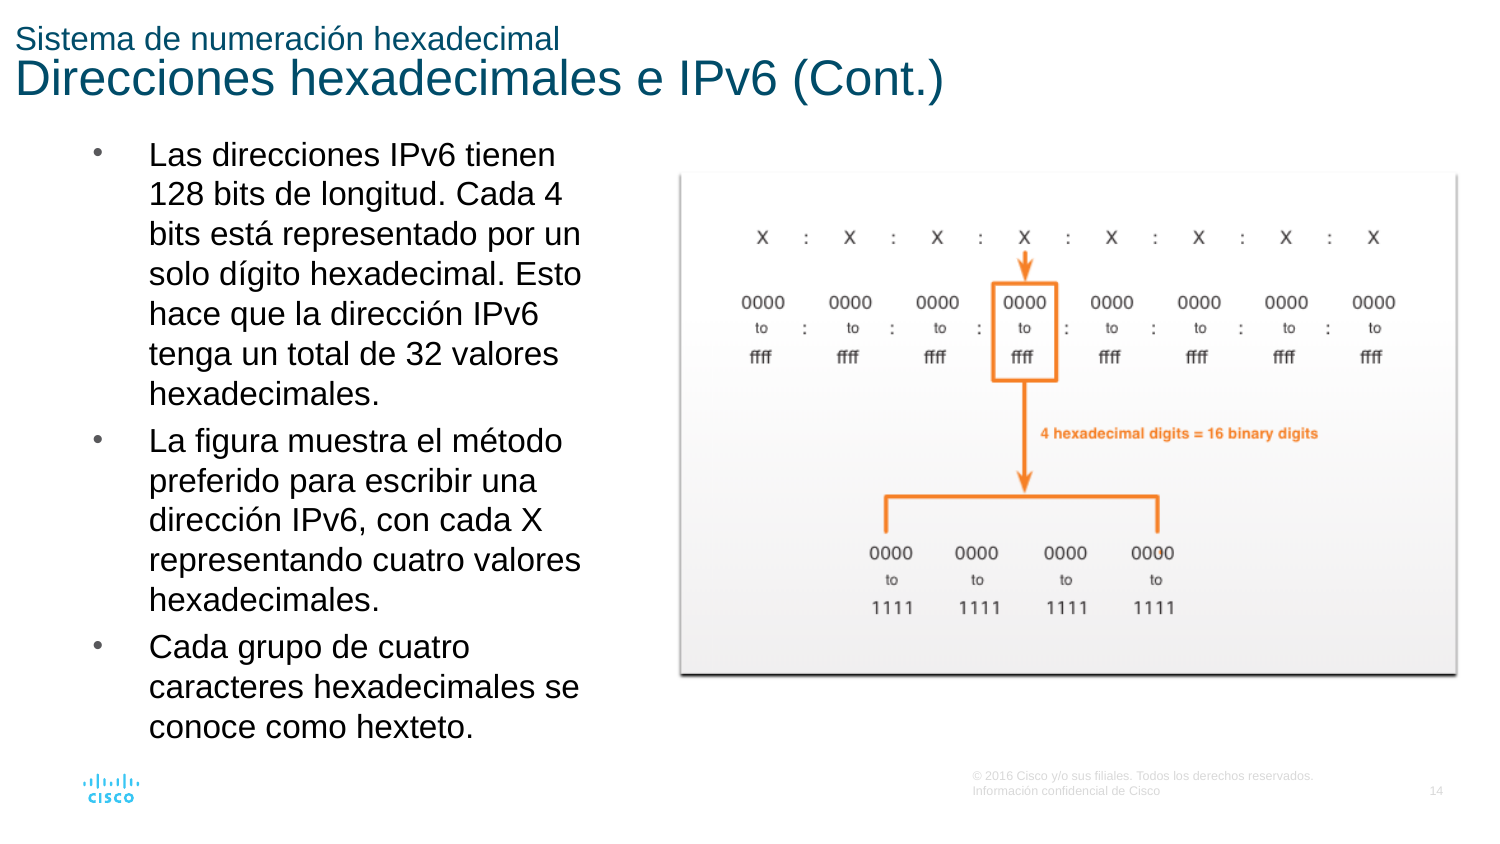

# Sistema de numeración hexadecimal Direcciones hexadecimales e IPv6 (Cont.)
Las direcciones IPv6 tienen 128 bits de longitud. Cada 4 bits está representado por un solo dígito hexadecimal. Esto hace que la dirección IPv6 tenga un total de 32 valores hexadecimales.
La figura muestra el método preferido para escribir una dirección IPv6, con cada X representando cuatro valores hexadecimales.
Cada grupo de cuatro caracteres hexadecimales se conoce como hexteto.